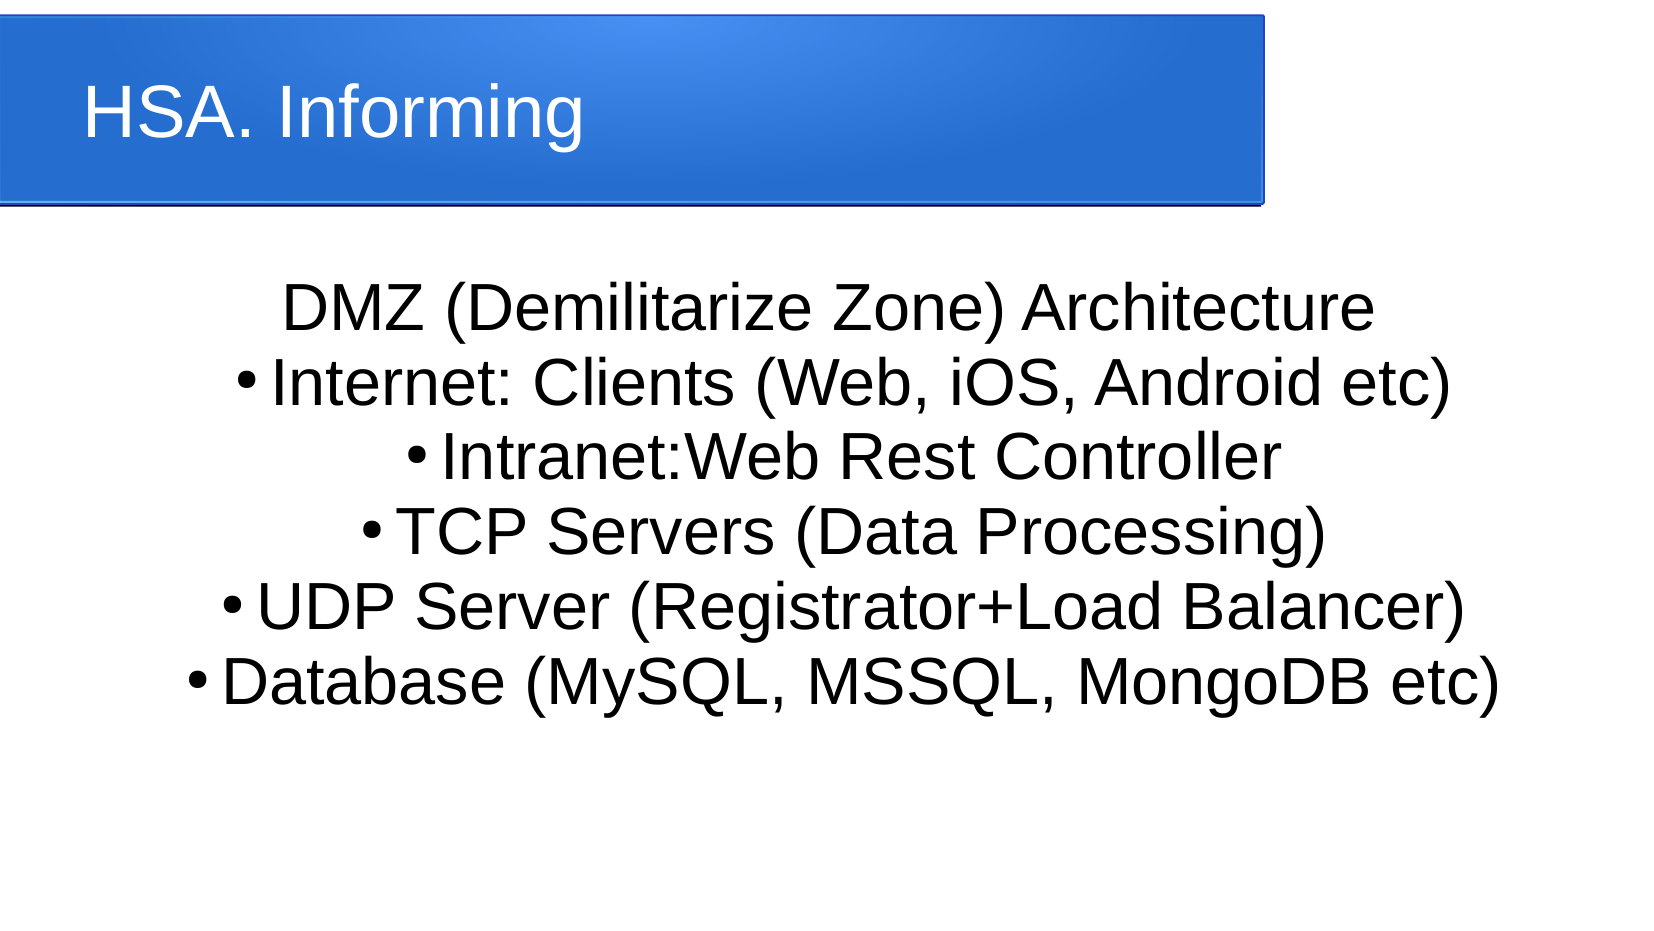

# HSA. Informing
DMZ (Demilitarize Zone) Architecture
Internet: Clients (Web, iOS, Android etc)
Intranet:Web Rest Controller
TCP Servers (Data Processing)
UDP Server (Registrator+Load Balancer)
Database (MySQL, MSSQL, MongoDB etc)